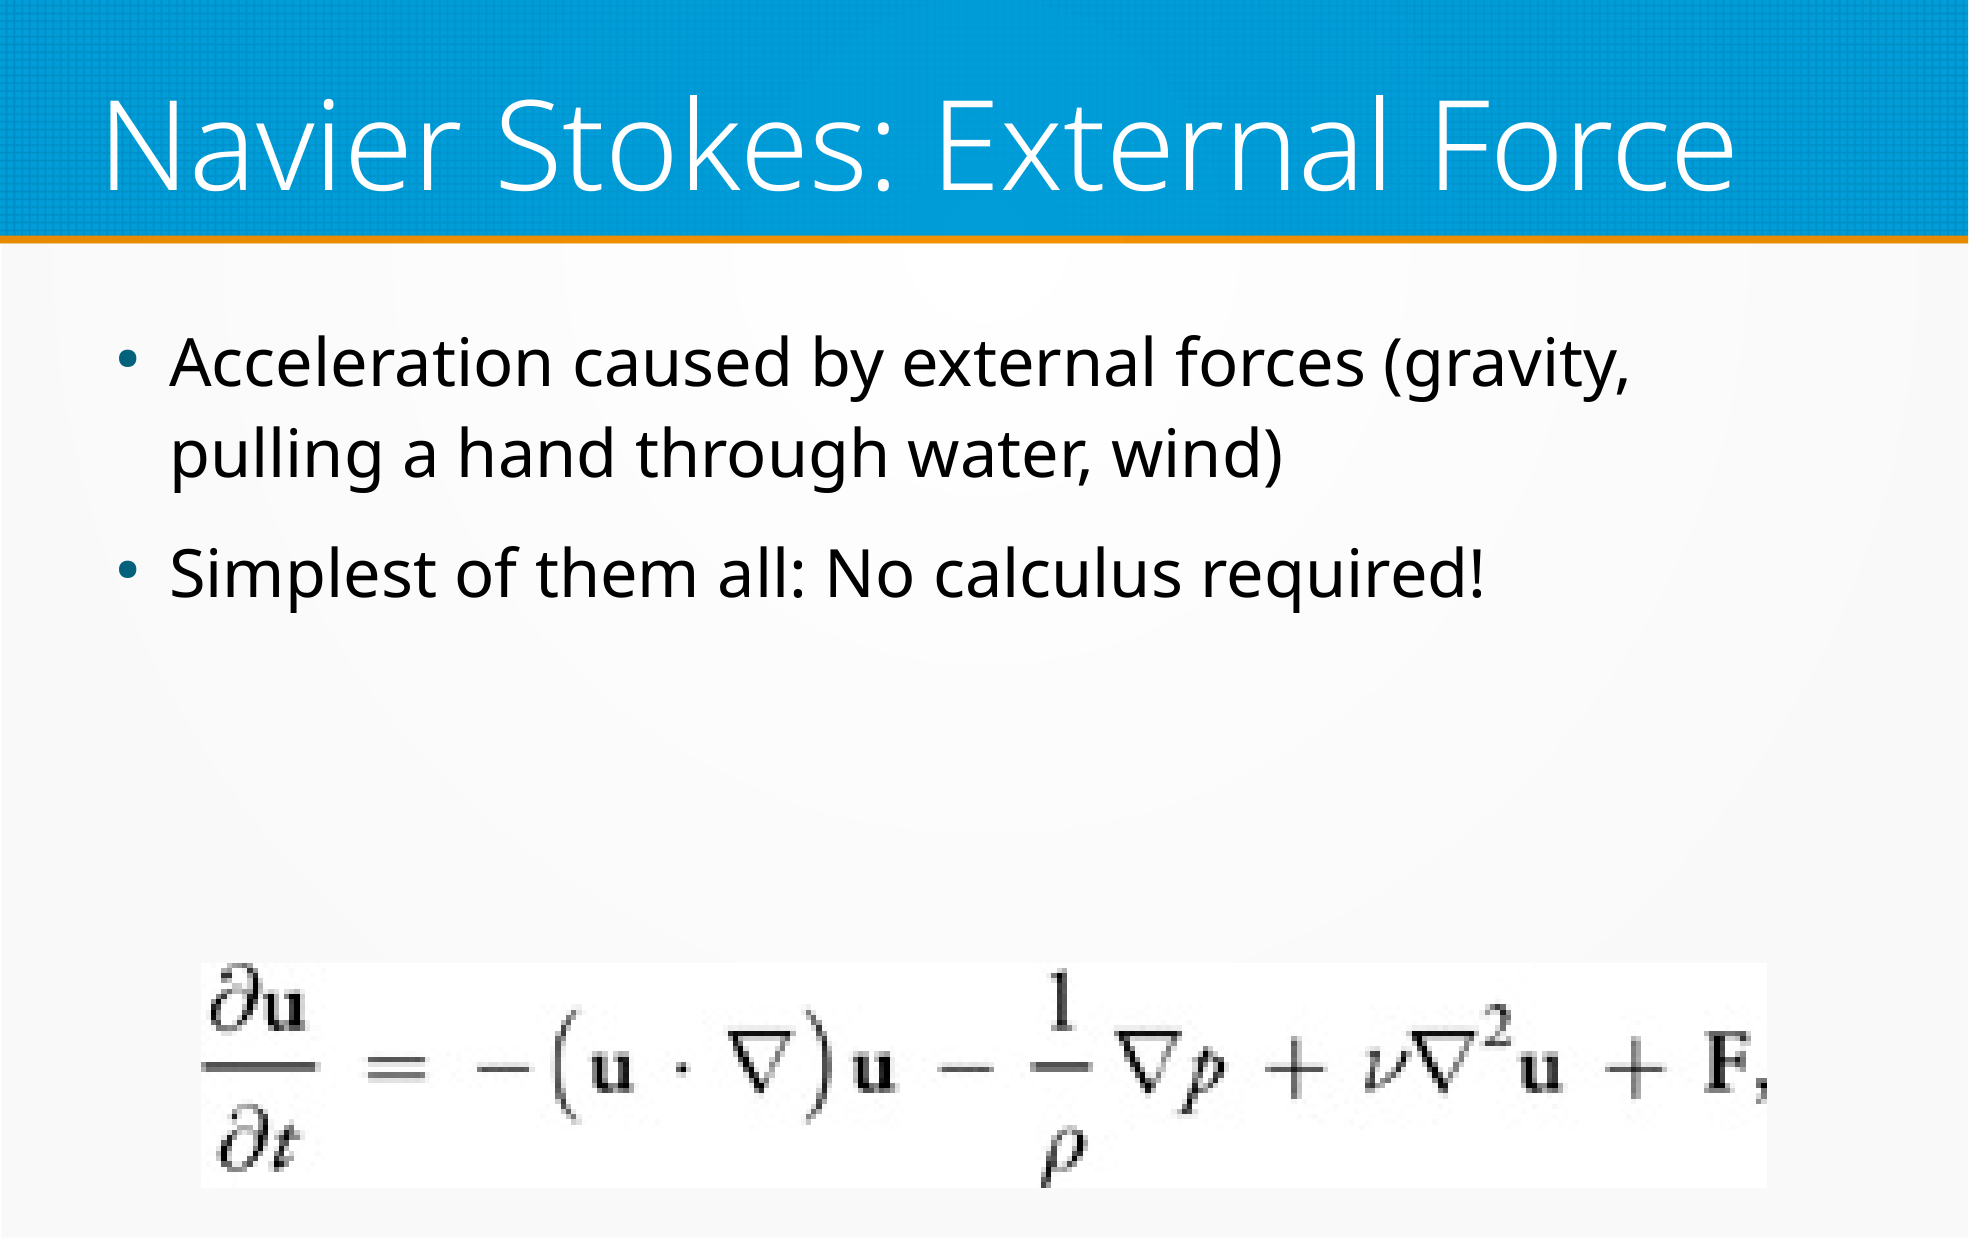

# Navier Stokes: External Force
Acceleration caused by external forces (gravity, pulling a hand through water, wind)
Simplest of them all: No calculus required!